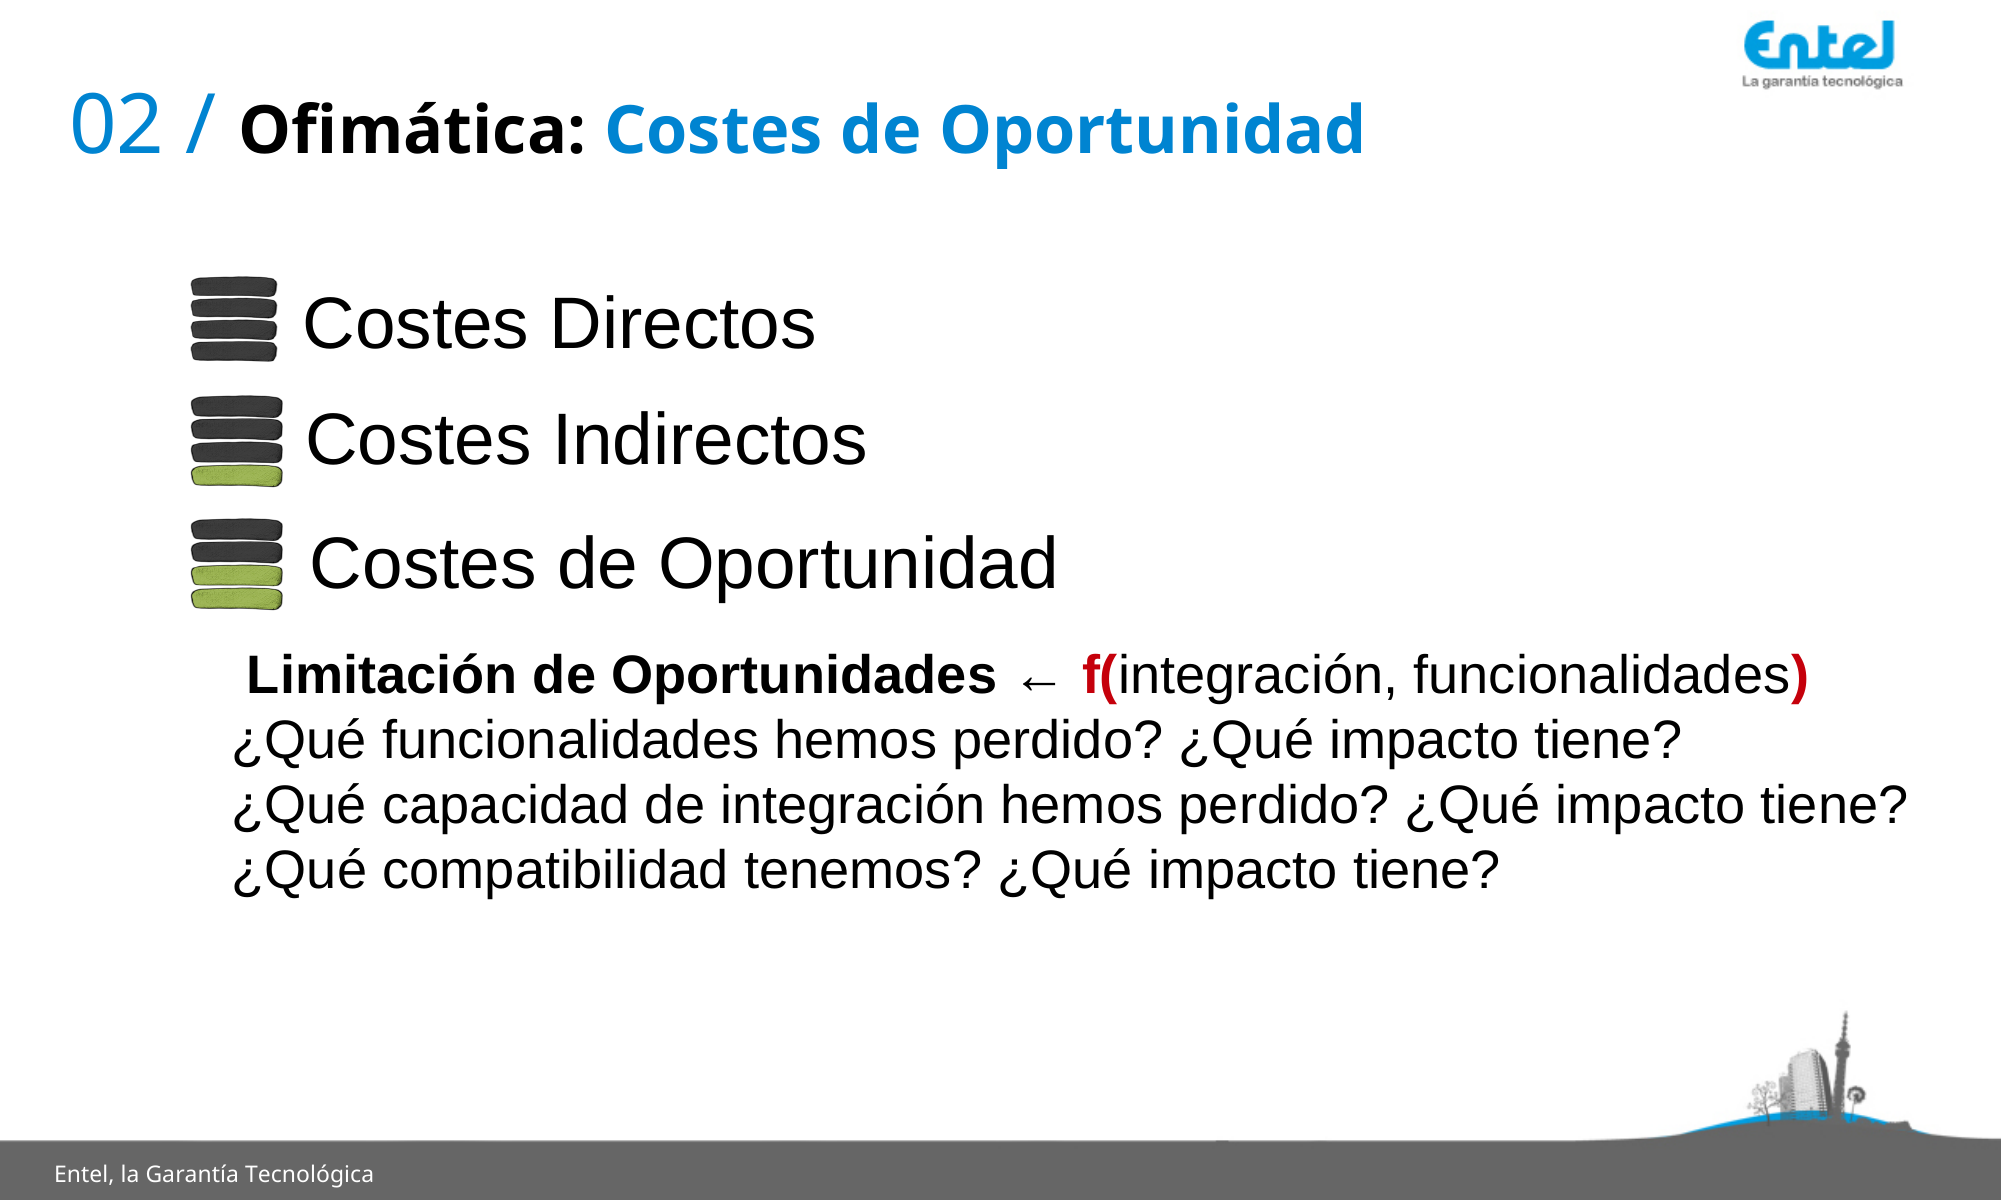

02 / Ofimática: Costes de Oportunidad
Costes Directos
Costes Indirectos
Costes de Oportunidad
Limitación de Oportunidades
← f(integración, funcionalidades)
¿Qué funcionalidades hemos perdido? ¿Qué impacto tiene?
¿Qué capacidad de integración hemos perdido? ¿Qué impacto tiene?
¿Qué compatibilidad tenemos? ¿Qué impacto tiene?
Entel, la Garantía Tecnológica